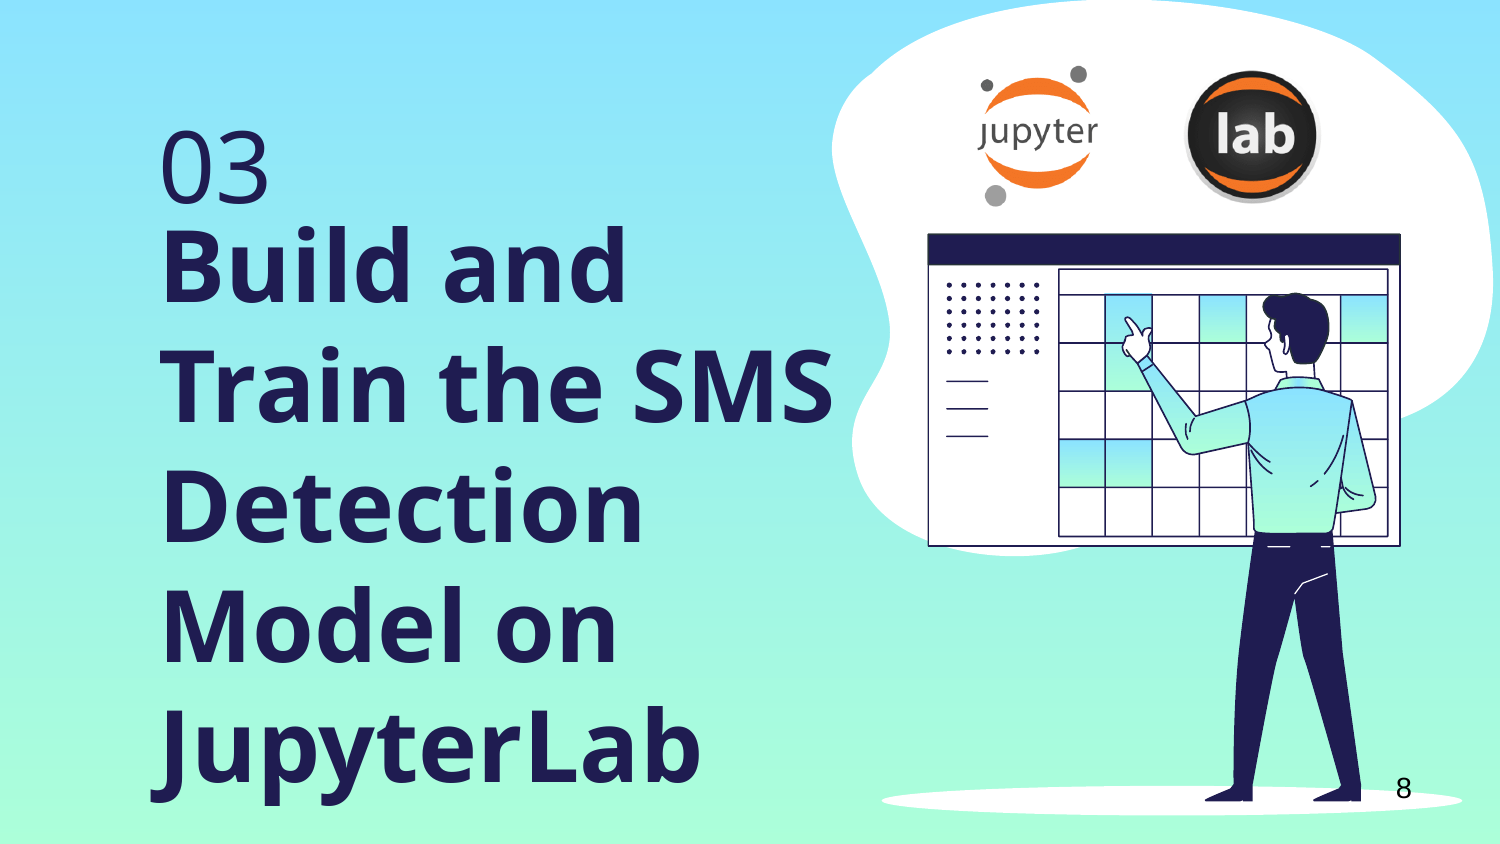

03
# Build and Train the SMS Detection Model on JupyterLab
8